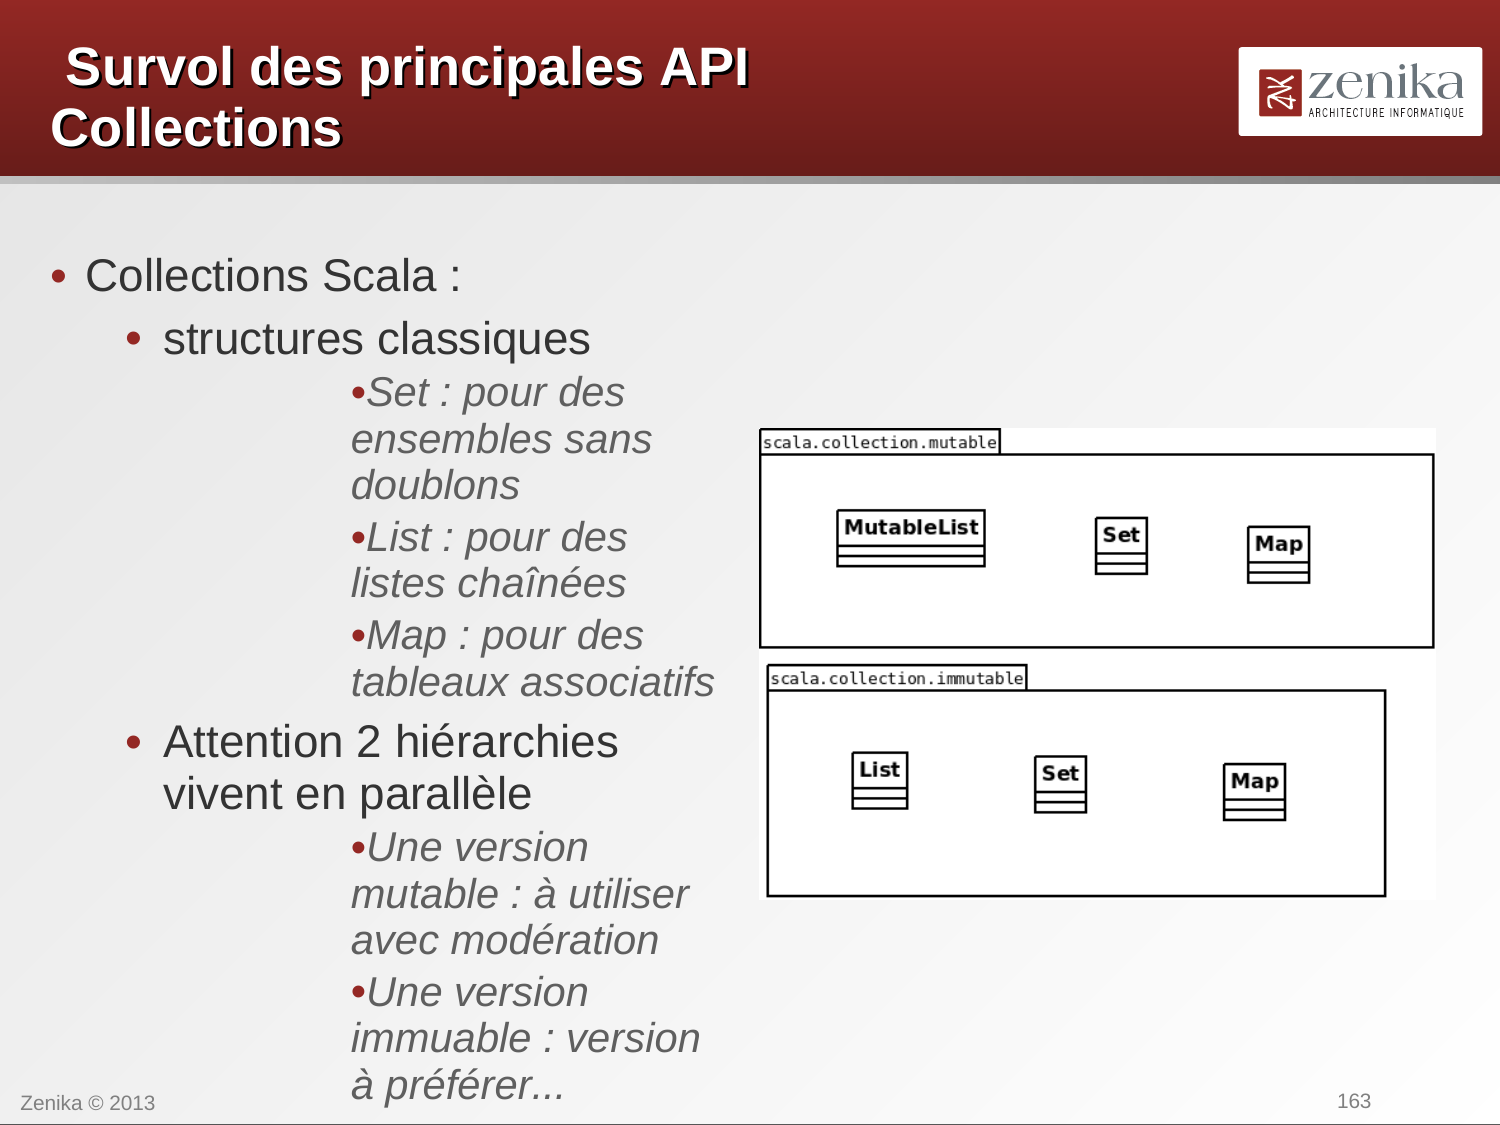

# Survol des principales API Collections
Collections Scala :
structures classiques
Set : pour des ensembles sans doublons
List : pour des listes chaînées
Map : pour des tableaux associatifs
Attention 2 hiérarchies vivent en parallèle
Une version mutable : à utiliser avec modération
Une version immuable : version à préférer...